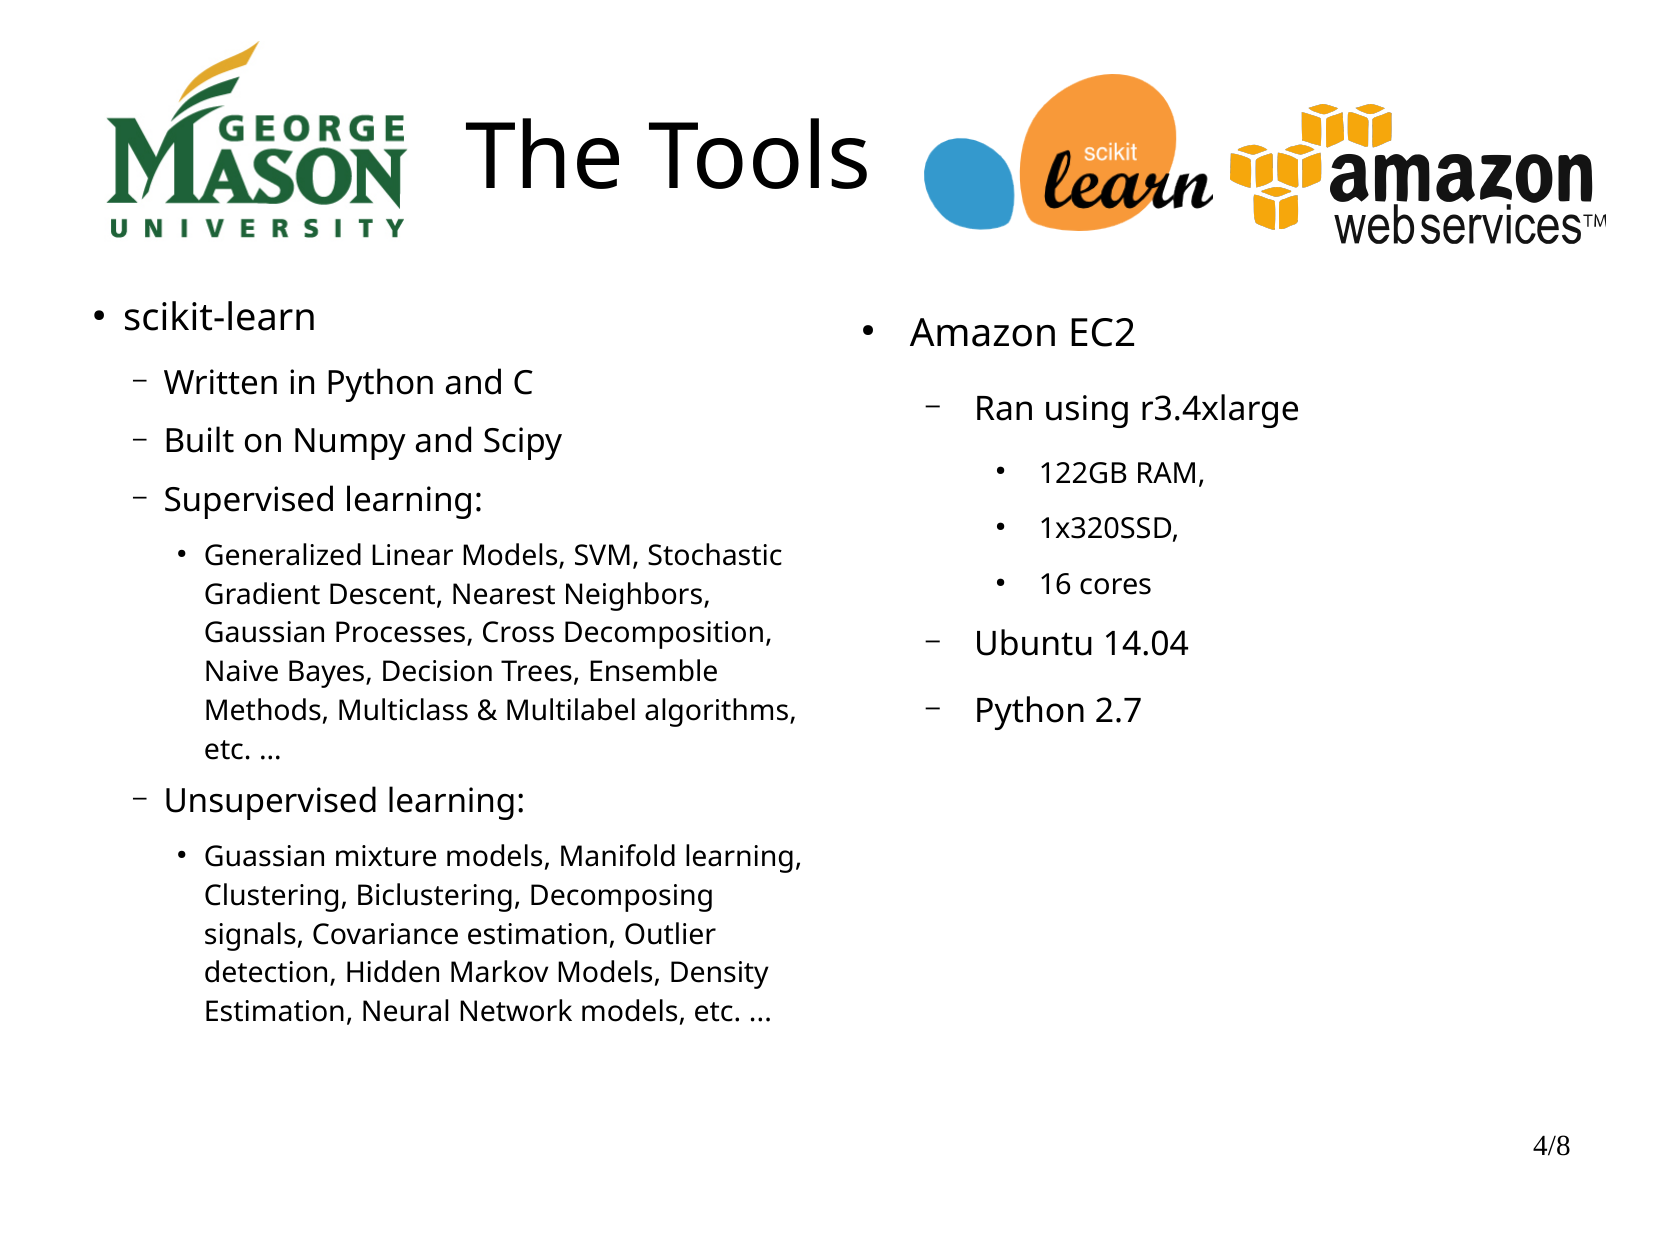

# The Tools
scikit-learn
Written in Python and C
Built on Numpy and Scipy
Supervised learning:
Generalized Linear Models, SVM, Stochastic Gradient Descent, Nearest Neighbors, Gaussian Processes, Cross Decomposition, Naive Bayes, Decision Trees, Ensemble Methods, Multiclass & Multilabel algorithms, etc. …
Unsupervised learning:
Guassian mixture models, Manifold learning, Clustering, Biclustering, Decomposing signals, Covariance estimation, Outlier detection, Hidden Markov Models, Density Estimation, Neural Network models, etc. ...
Amazon EC2
Ran using r3.4xlarge
122GB RAM,
1x320SSD,
16 cores
Ubuntu 14.04
Python 2.7
4